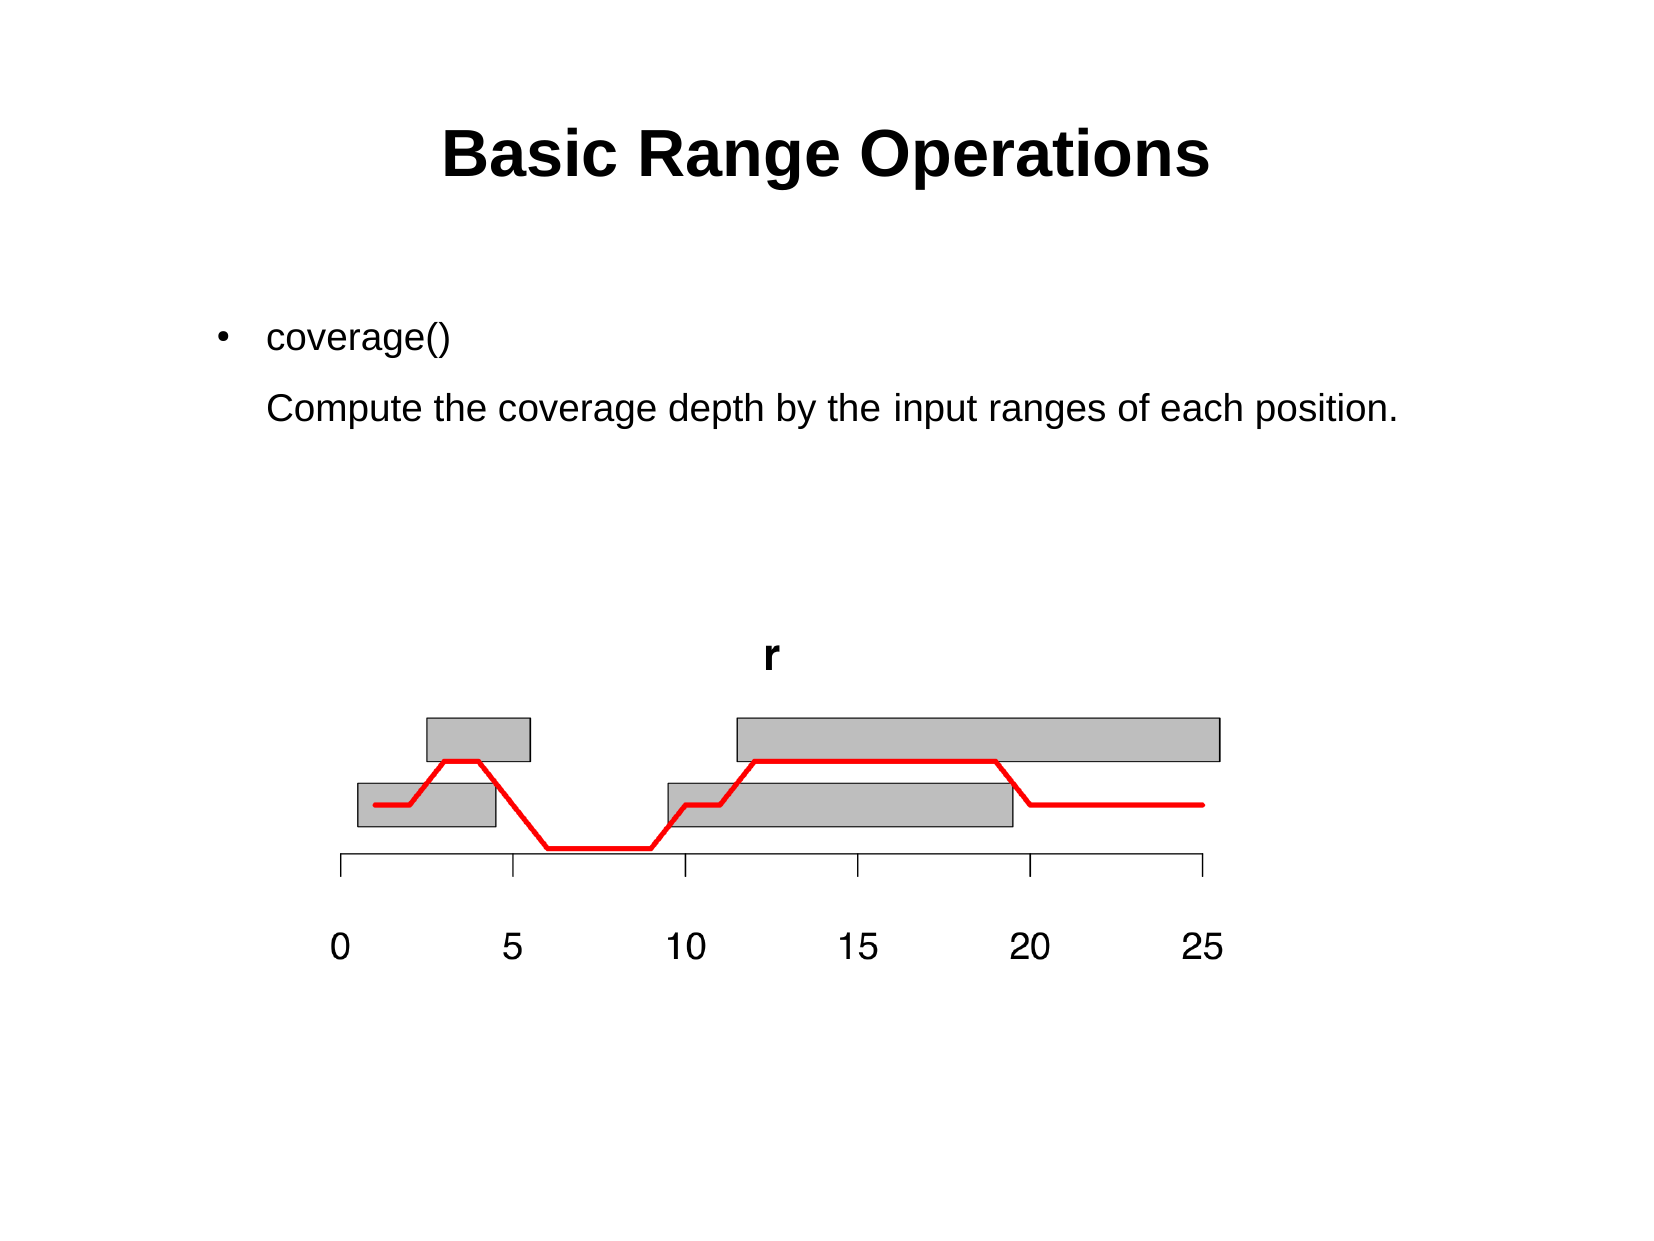

# Basic Range Operations
coverage()
Compute the coverage depth by the	input ranges of each position.